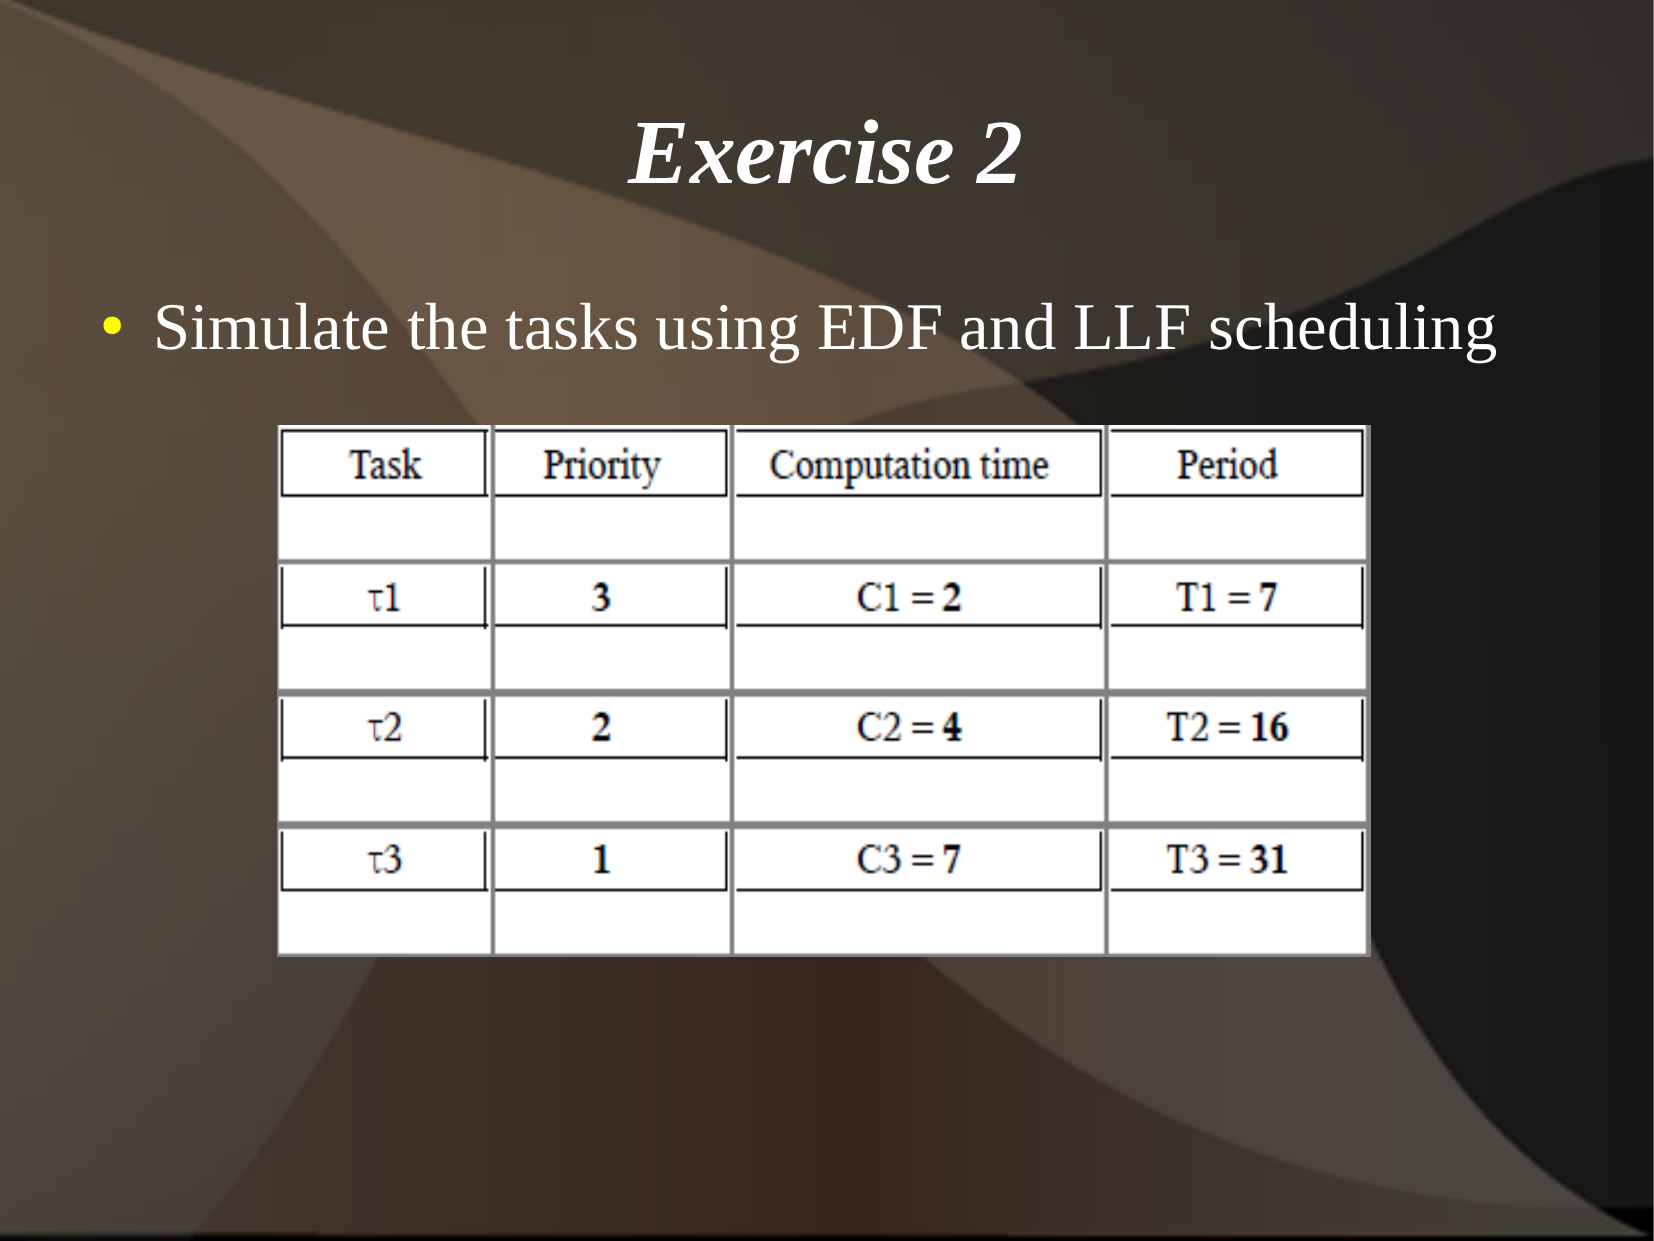

# Exercise 2
Simulate the tasks using EDF and LLF scheduling